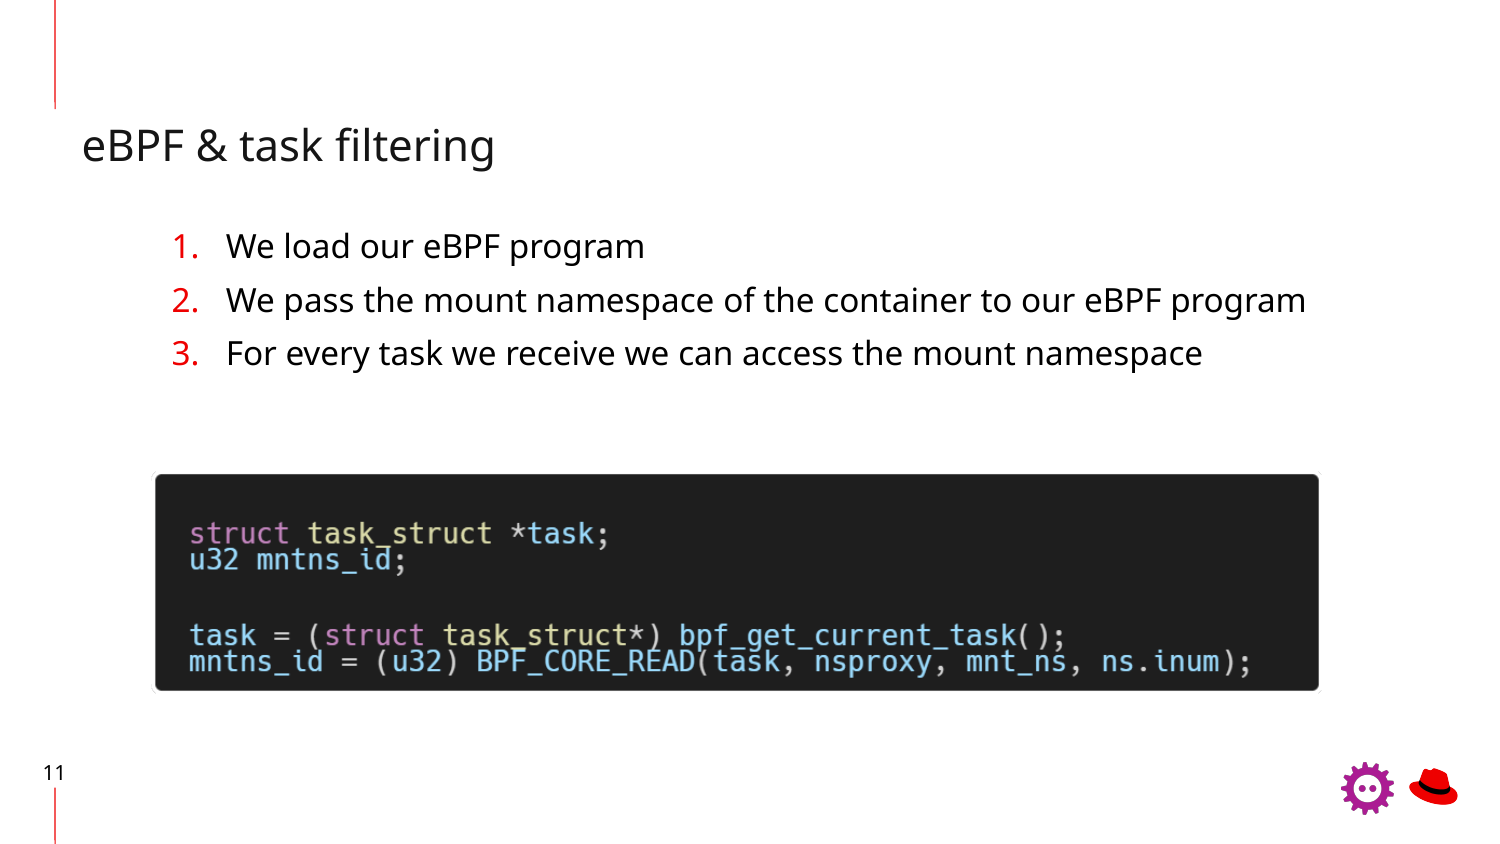

eBPF & task filtering
# We load our eBPF program
We pass the mount namespace of the container to our eBPF program
For every task we receive we can access the mount namespace